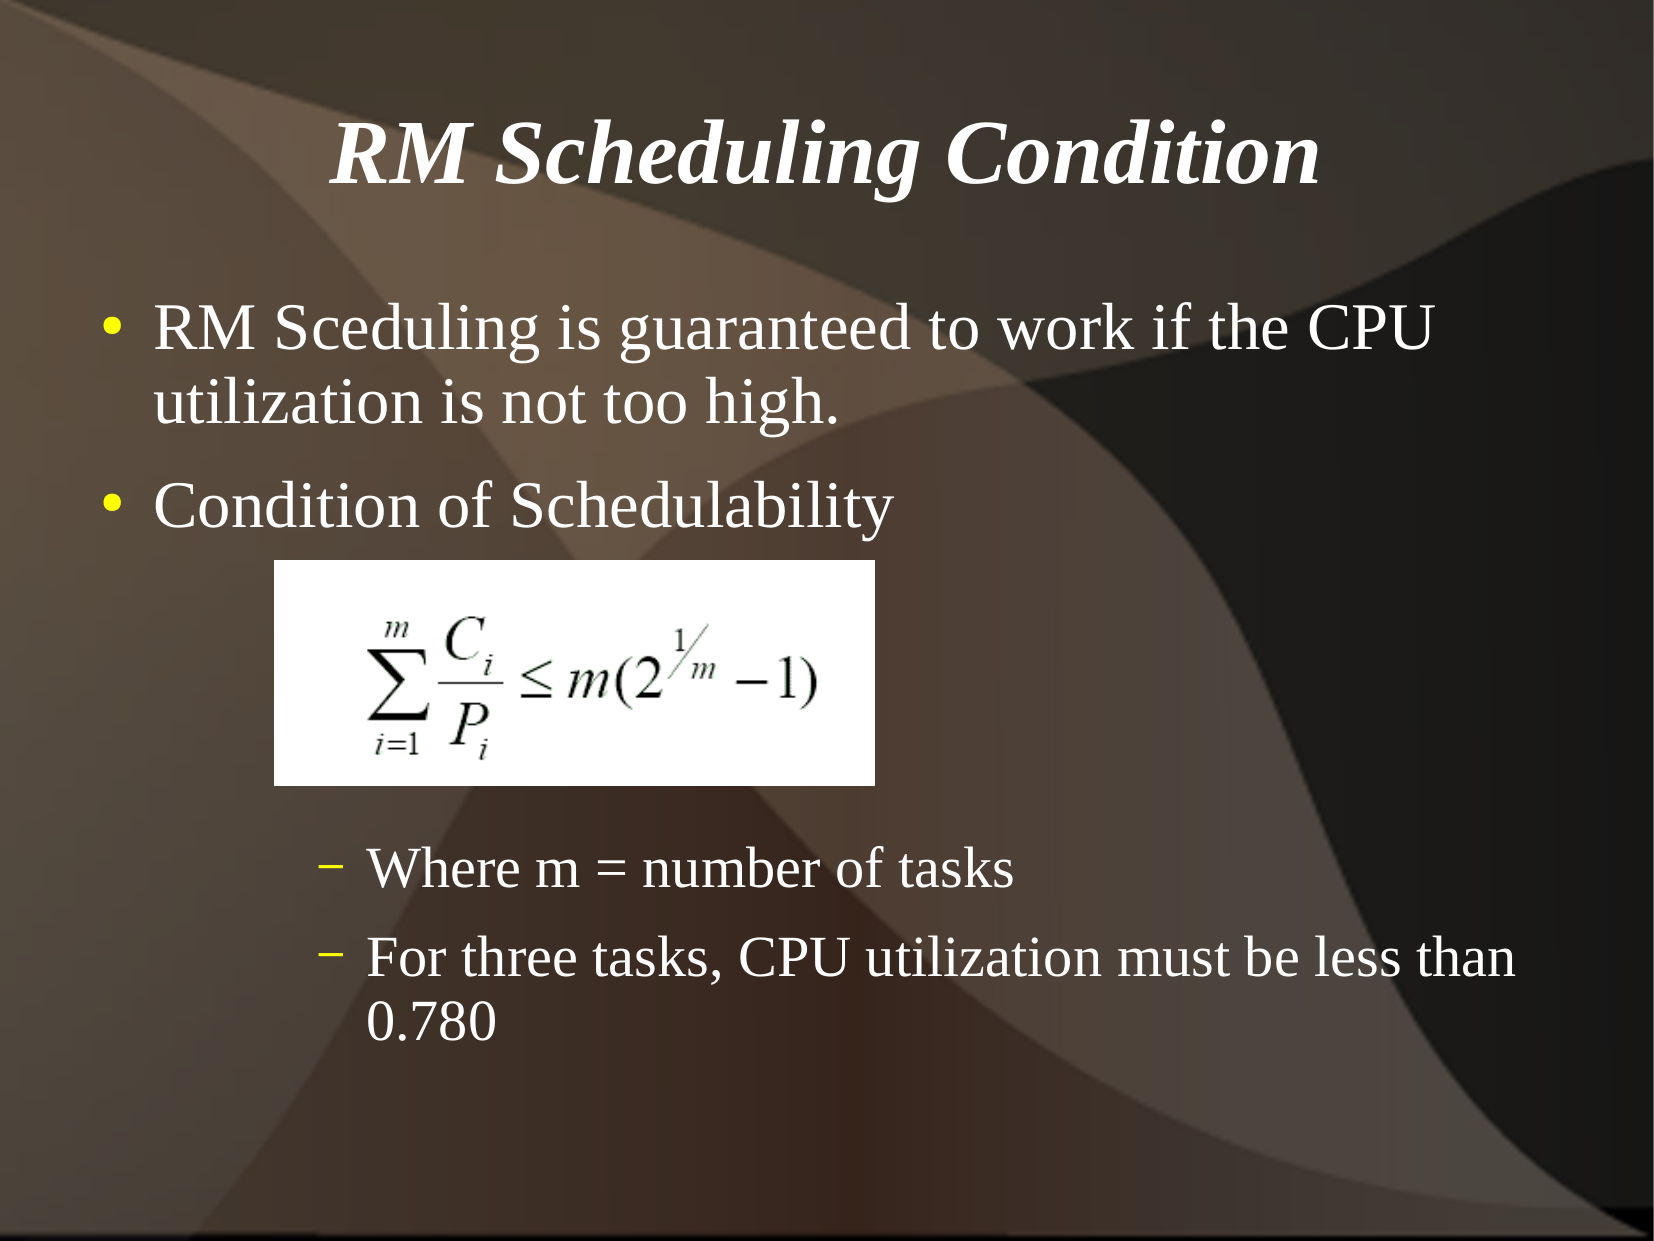

# RM Scheduling Condition
RM Sceduling is guaranteed to work if the CPU utilization is not too high.
Condition of Schedulability
Where m = number of tasks
For three tasks, CPU utilization must be less than 0.780